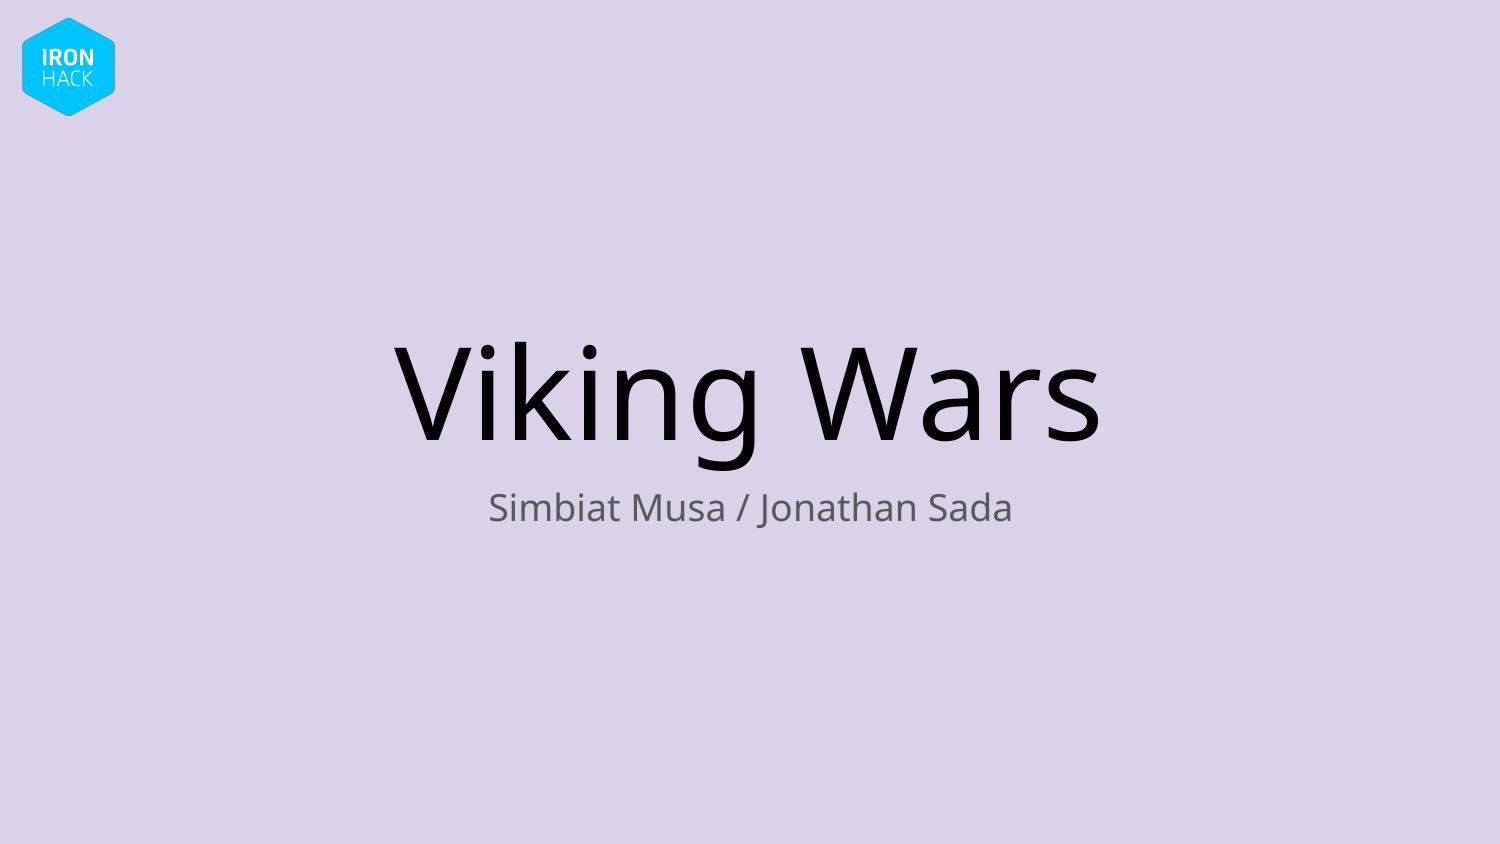

# Viking Wars
Simbiat Musa / Jonathan Sada